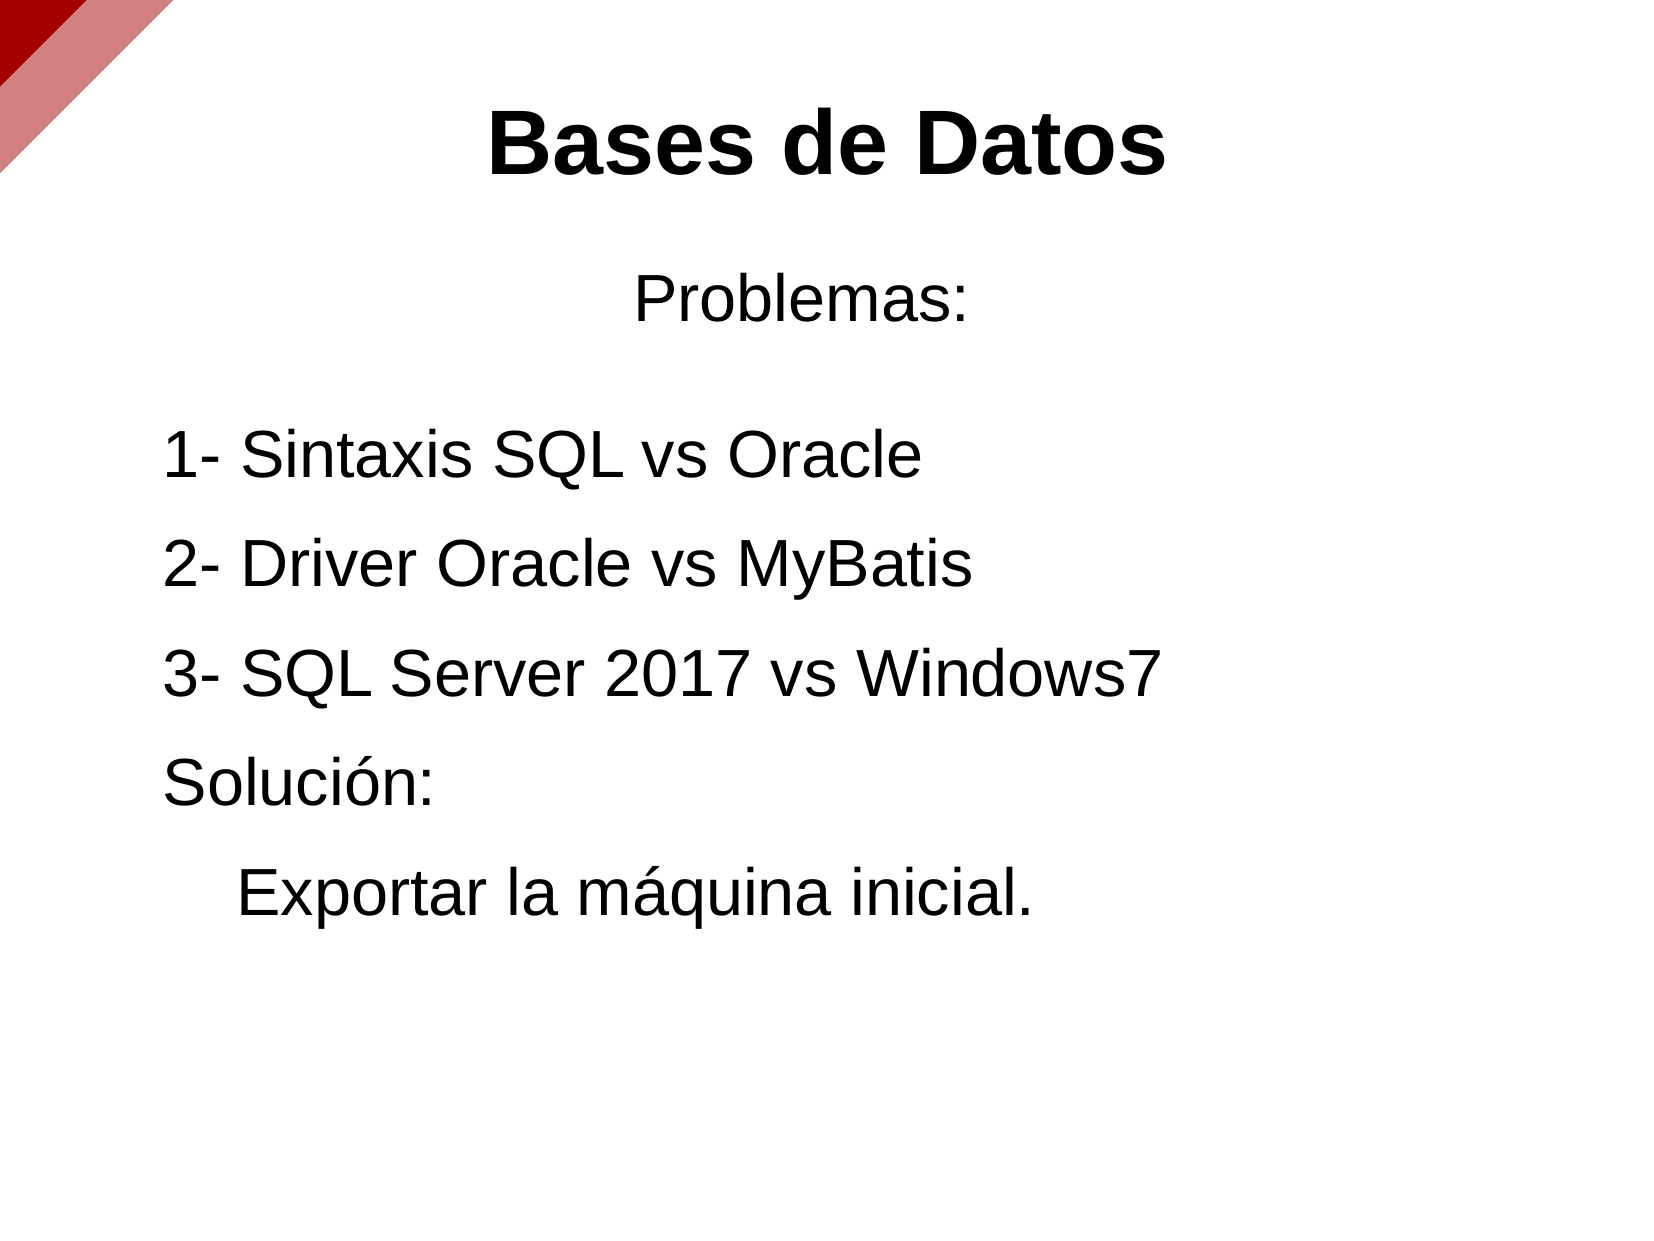

Bases de Datos
Problemas:
1- Sintaxis SQL vs Oracle
2- Driver Oracle vs MyBatis
3- SQL Server 2017 vs Windows7
Solución:
	Exportar la máquina inicial.